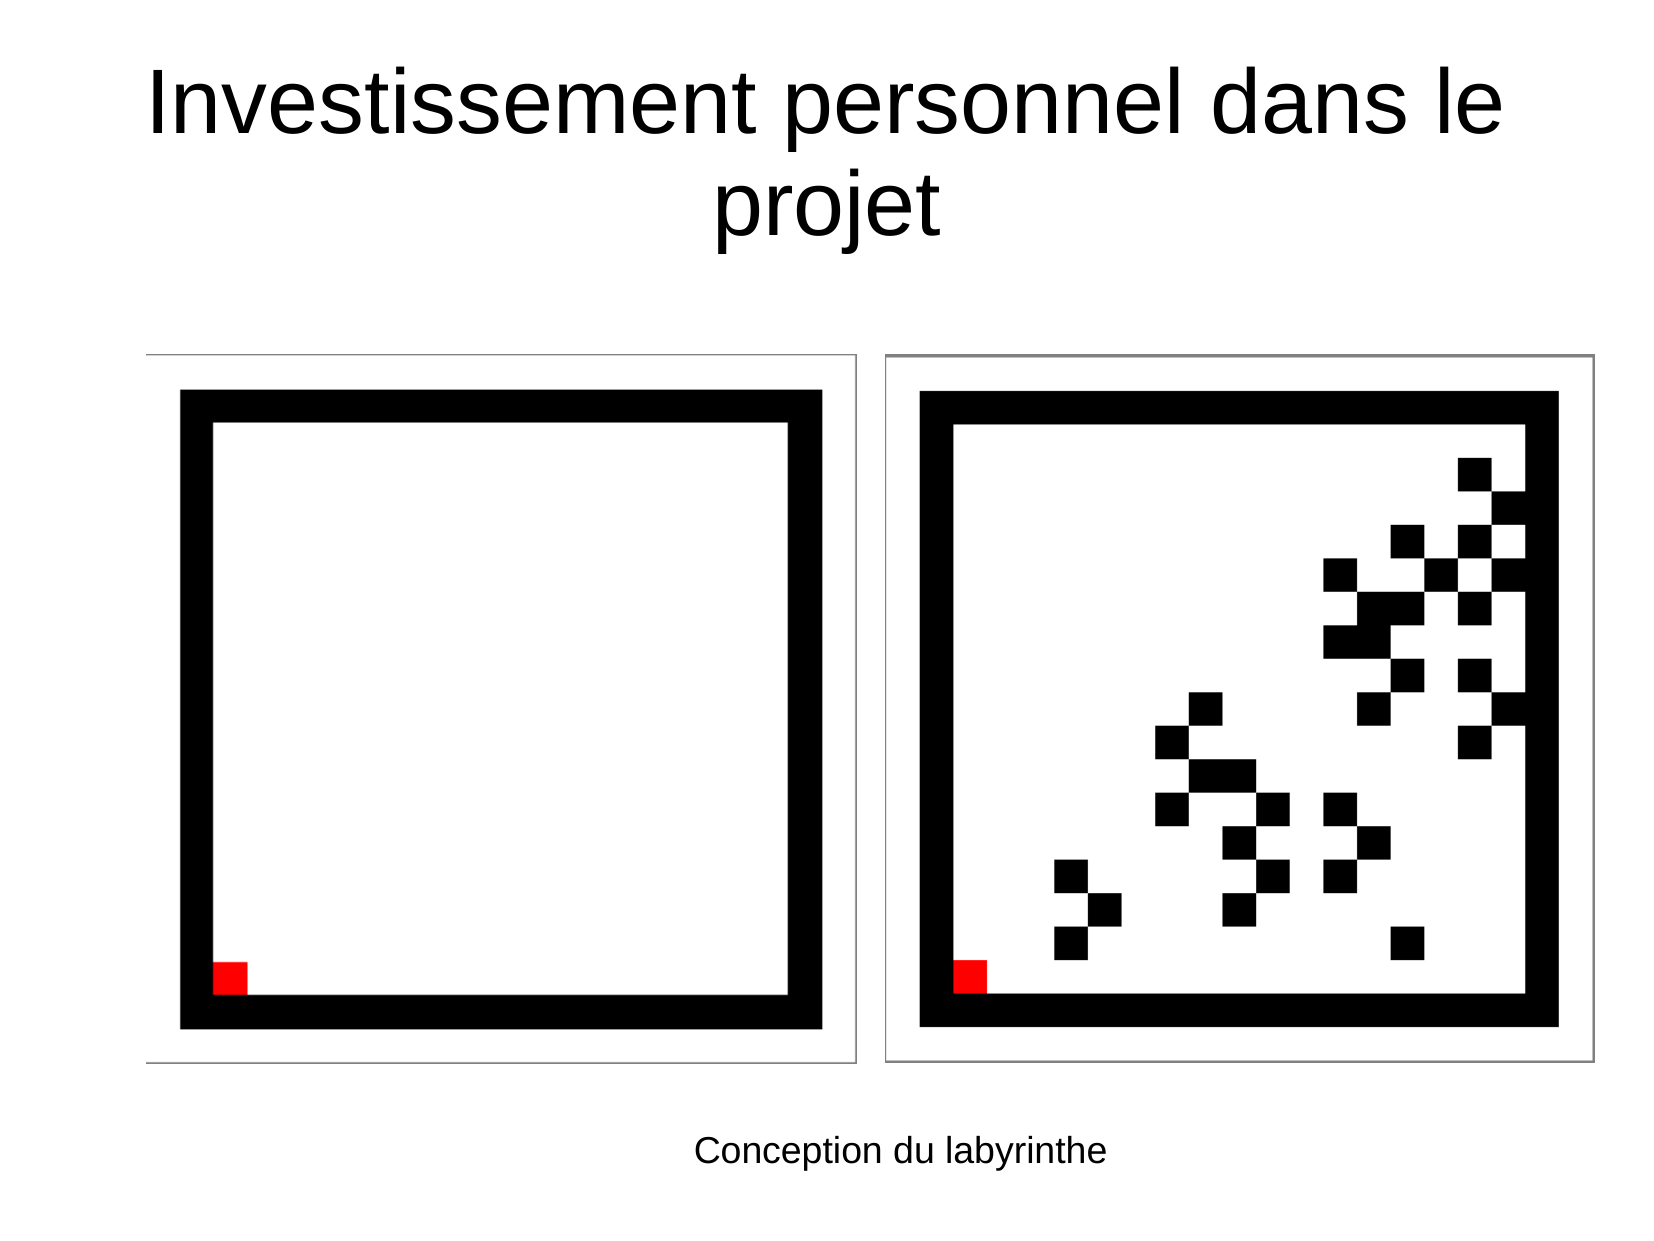

# Investissement personnel dans le projet
Conception du labyrinthe